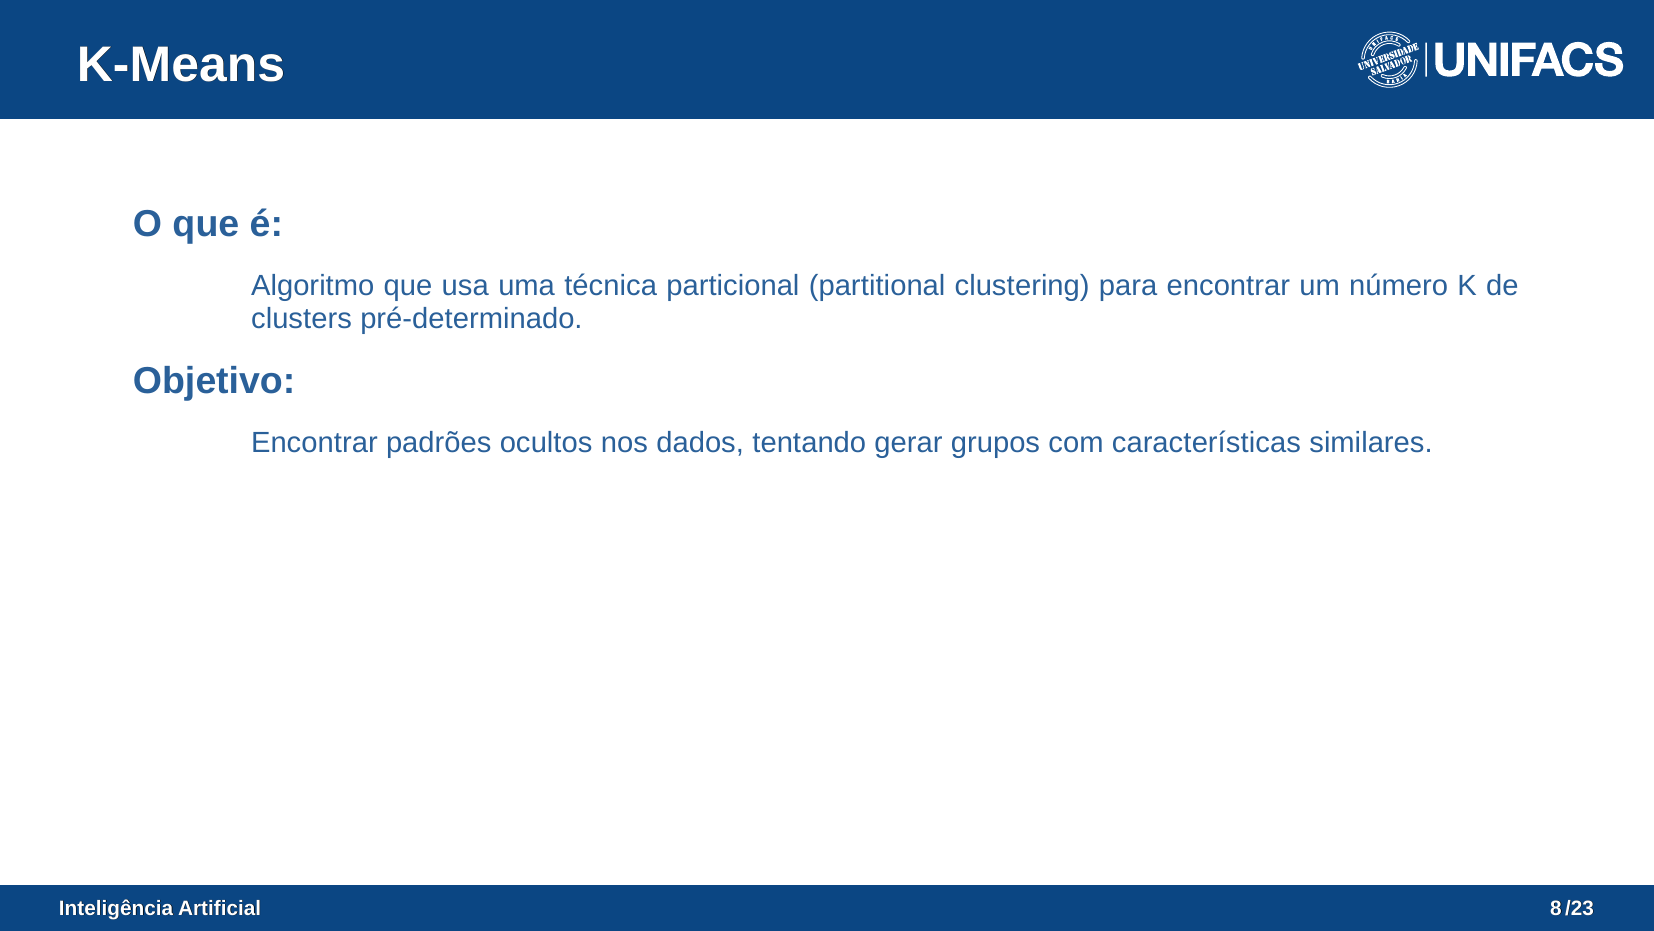

K-Means
O que é:
Algoritmo que usa uma técnica particional (partitional clustering) para encontrar um número K de clusters pré-determinado.
Objetivo:
Encontrar padrões ocultos nos dados, tentando gerar grupos com características similares.